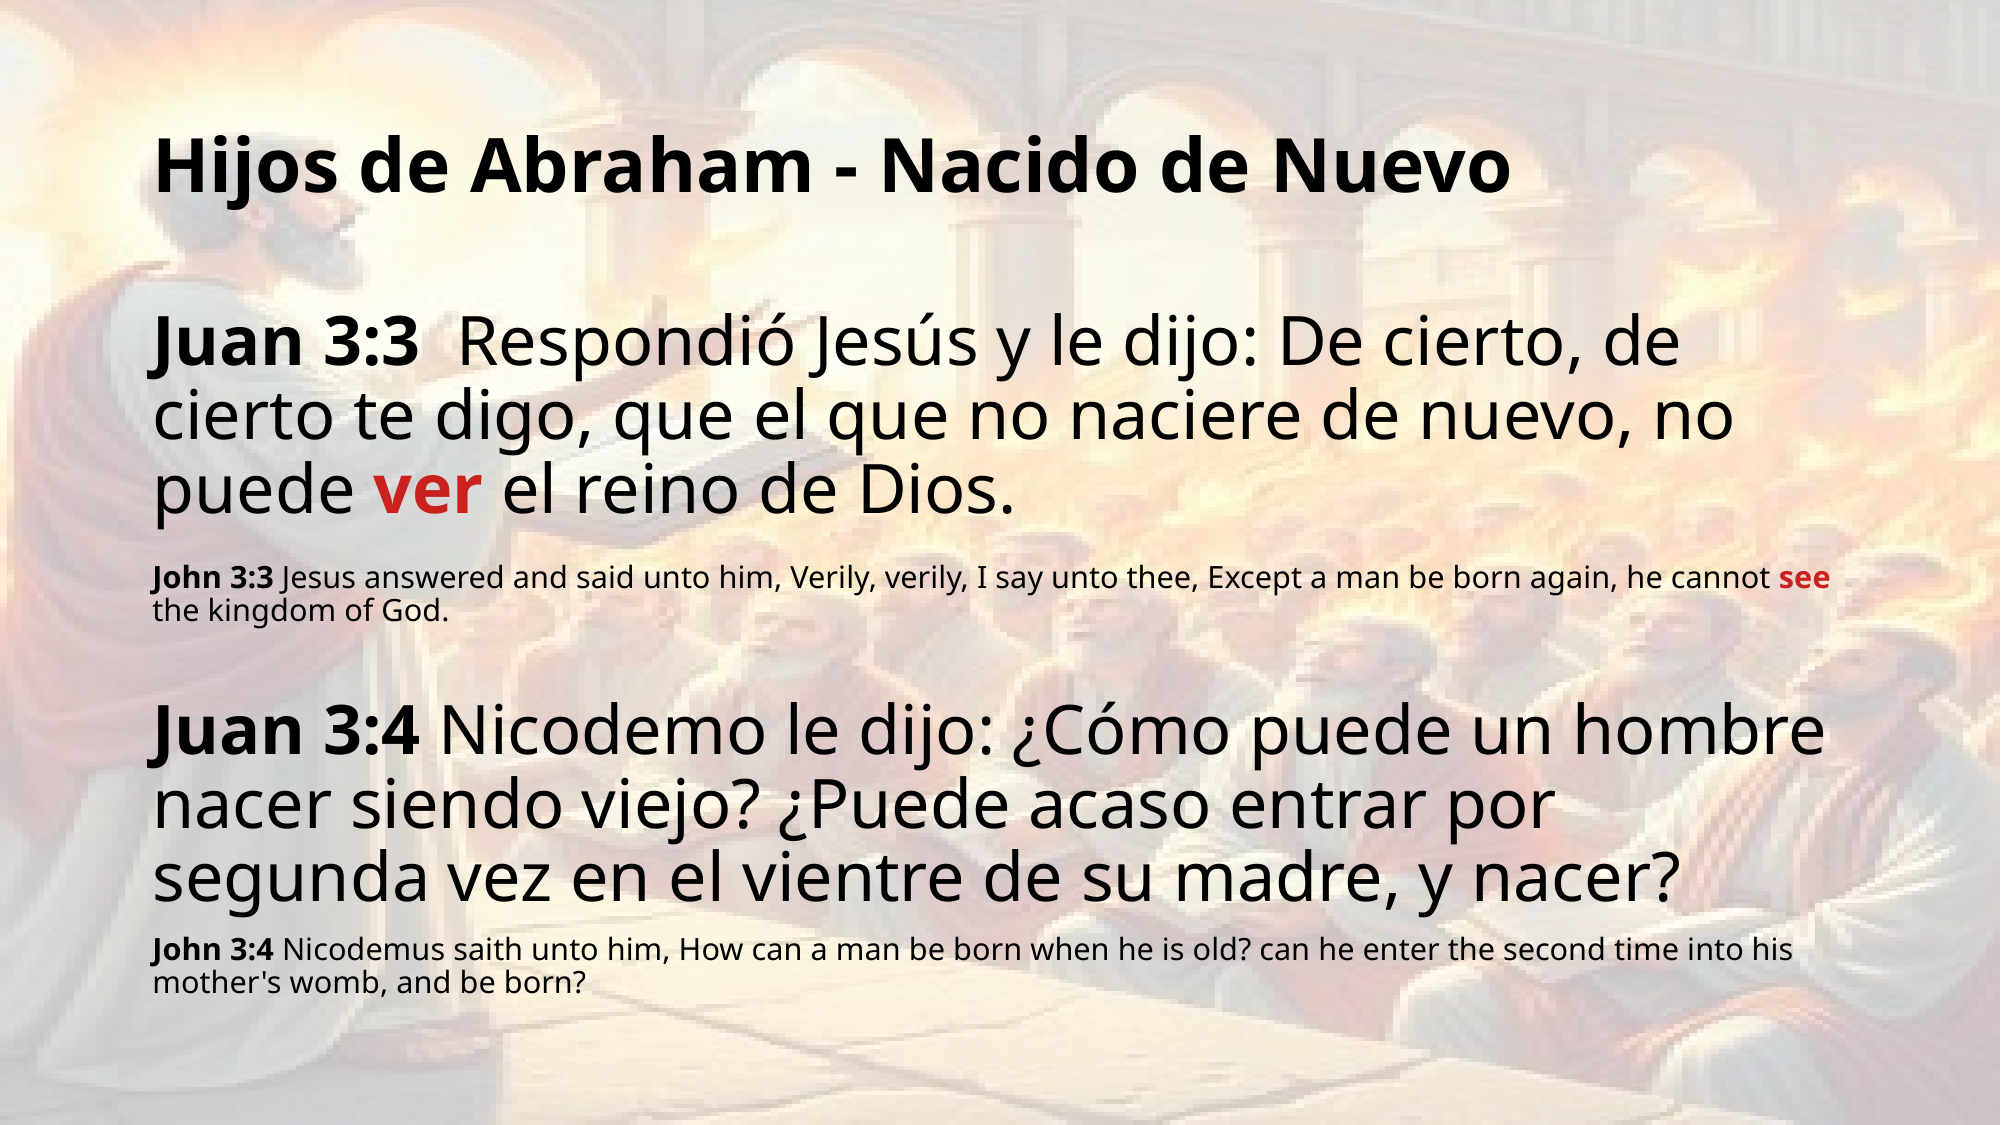

# Hijos de Abraham - Nacido de Nuevo
Juan 3:3 Respondió Jesús y le dijo: De cierto, de cierto te digo, que el que no naciere de nuevo, no puede ver el reino de Dios.
John 3:3 Jesus answered and said unto him, Verily, verily, I say unto thee, Except a man be born again, he cannot see the kingdom of God.
Juan 3:4 Nicodemo le dijo: ¿Cómo puede un hombre nacer siendo viejo? ¿Puede acaso entrar por segunda vez en el vientre de su madre, y nacer?
John 3:4 Nicodemus saith unto him, How can a man be born when he is old? can he enter the second time into his mother's womb, and be born?